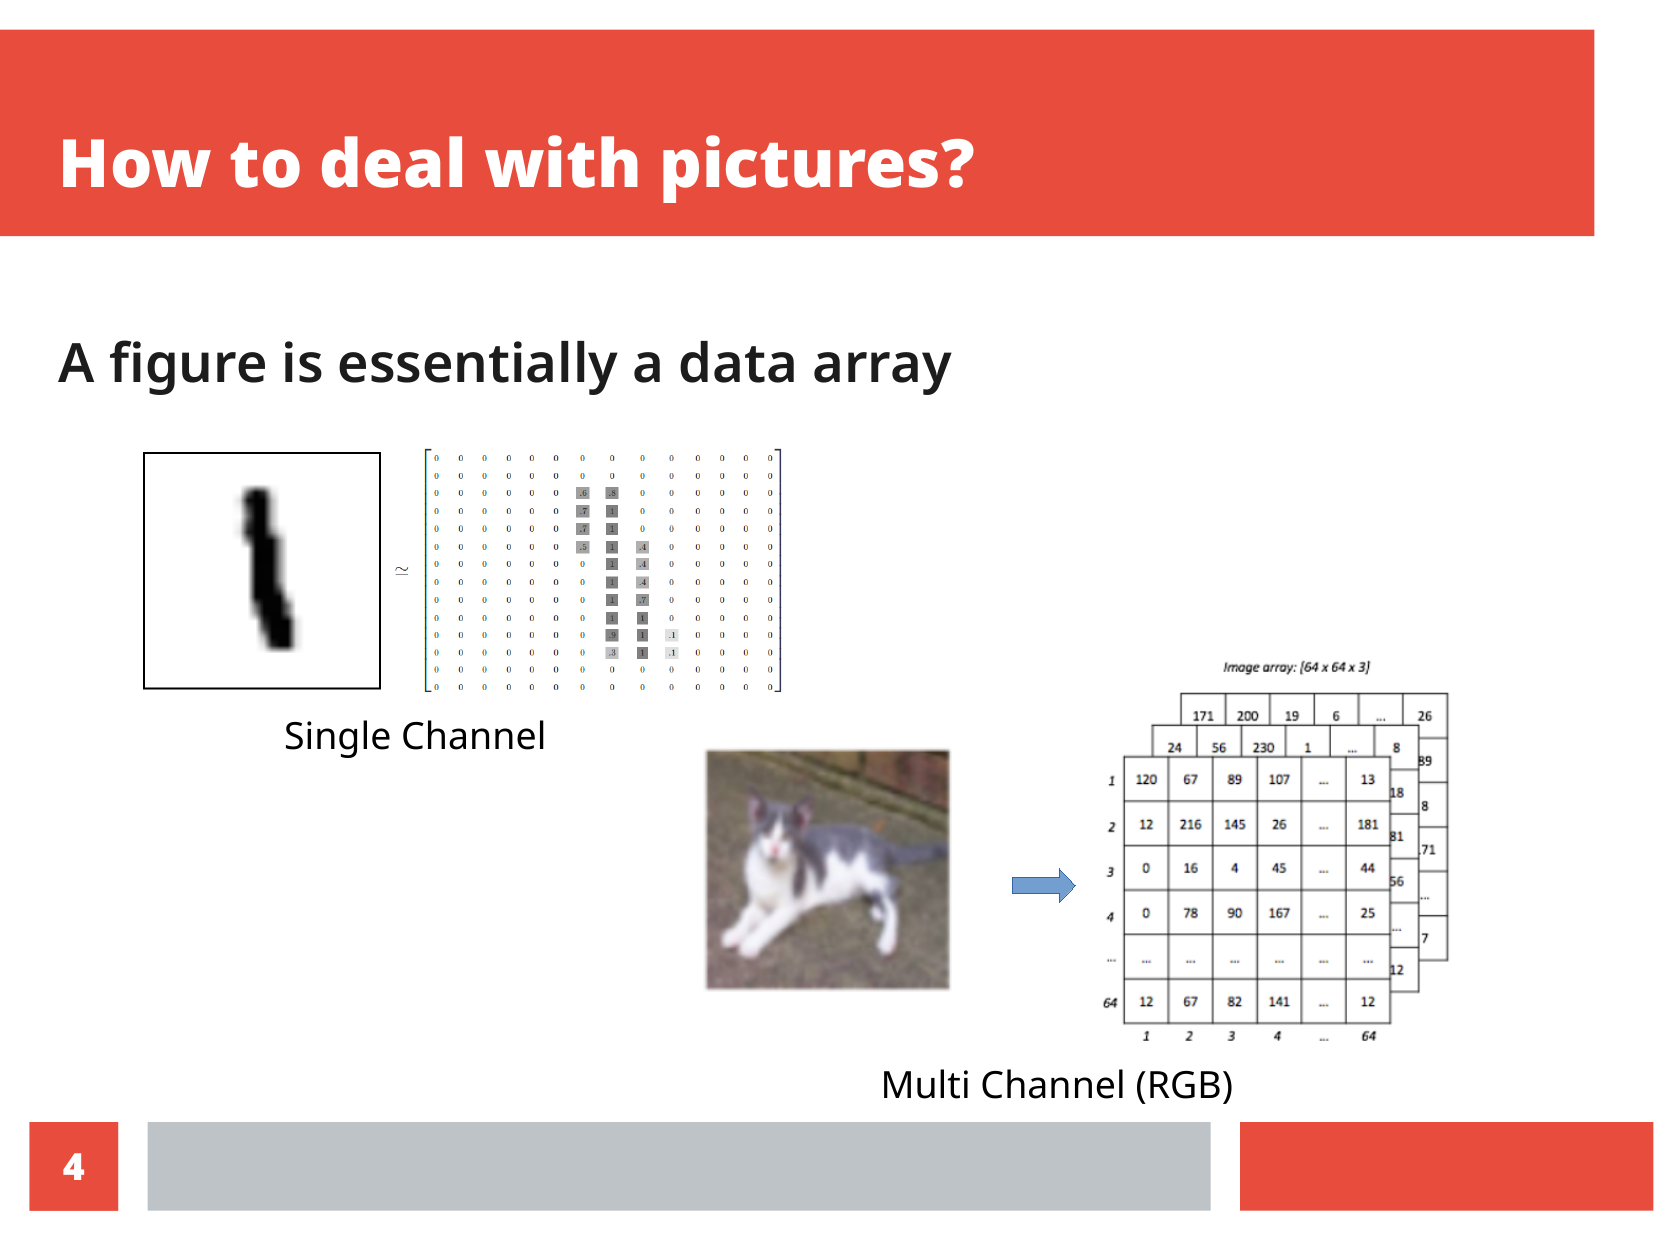

# How to deal with pictures?
A figure is essentially a data array
Single Channel
Multi Channel (RGB)
4